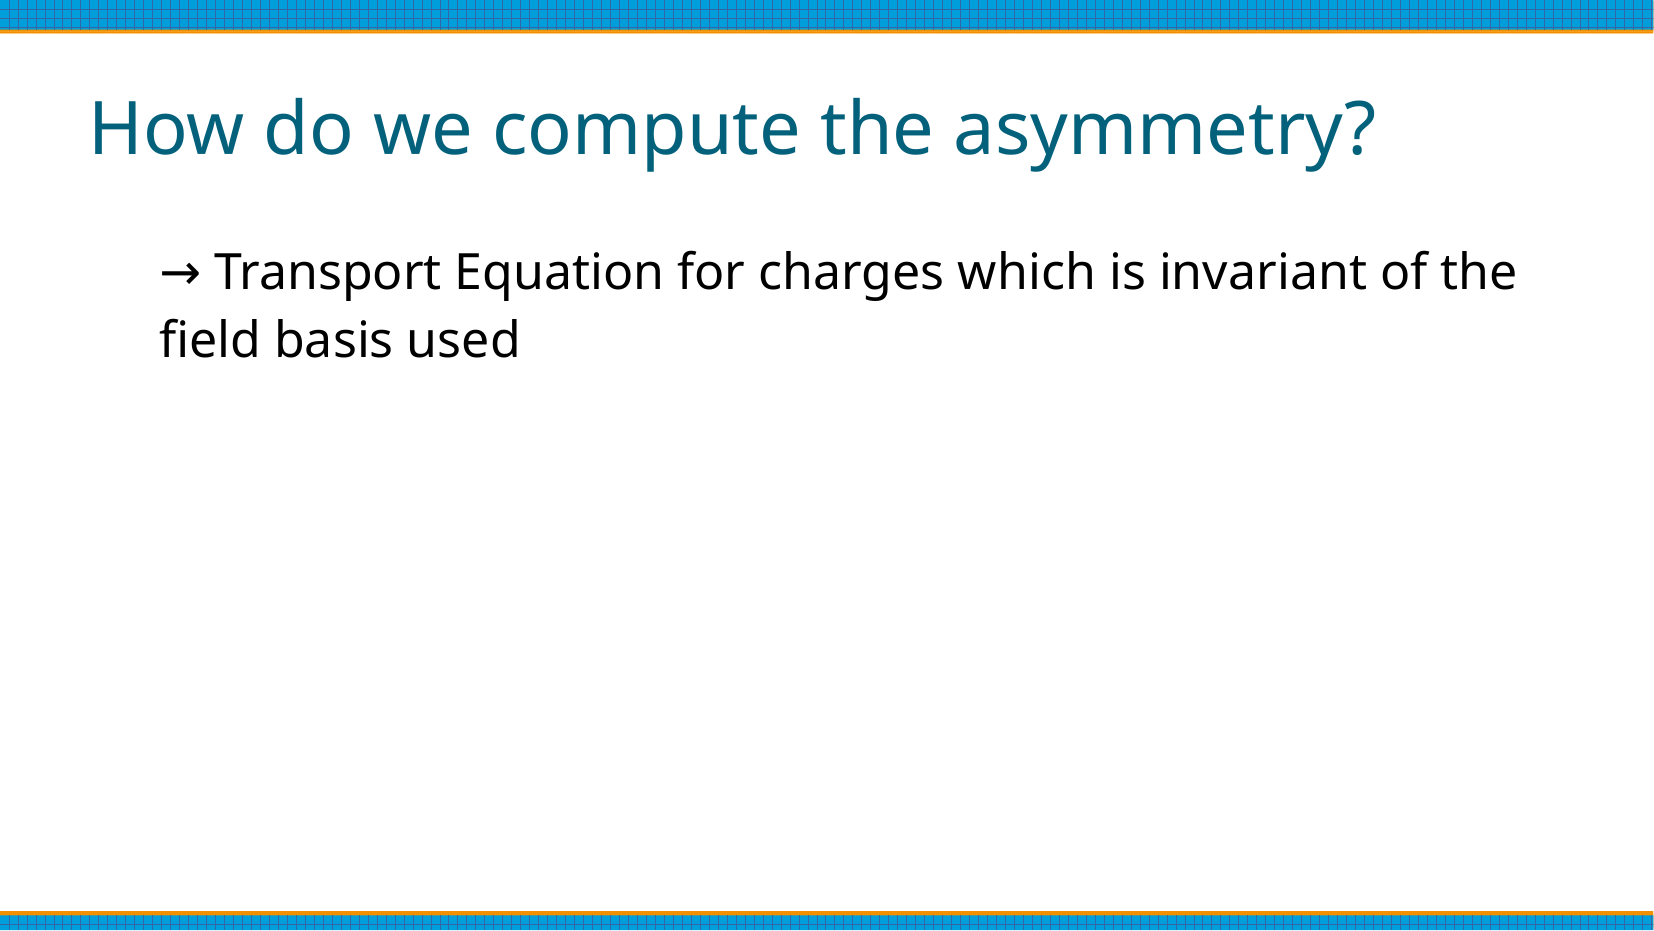

# How do we compute the asymmetry?
→ Transport Equation for charges which is invariant of the field basis used